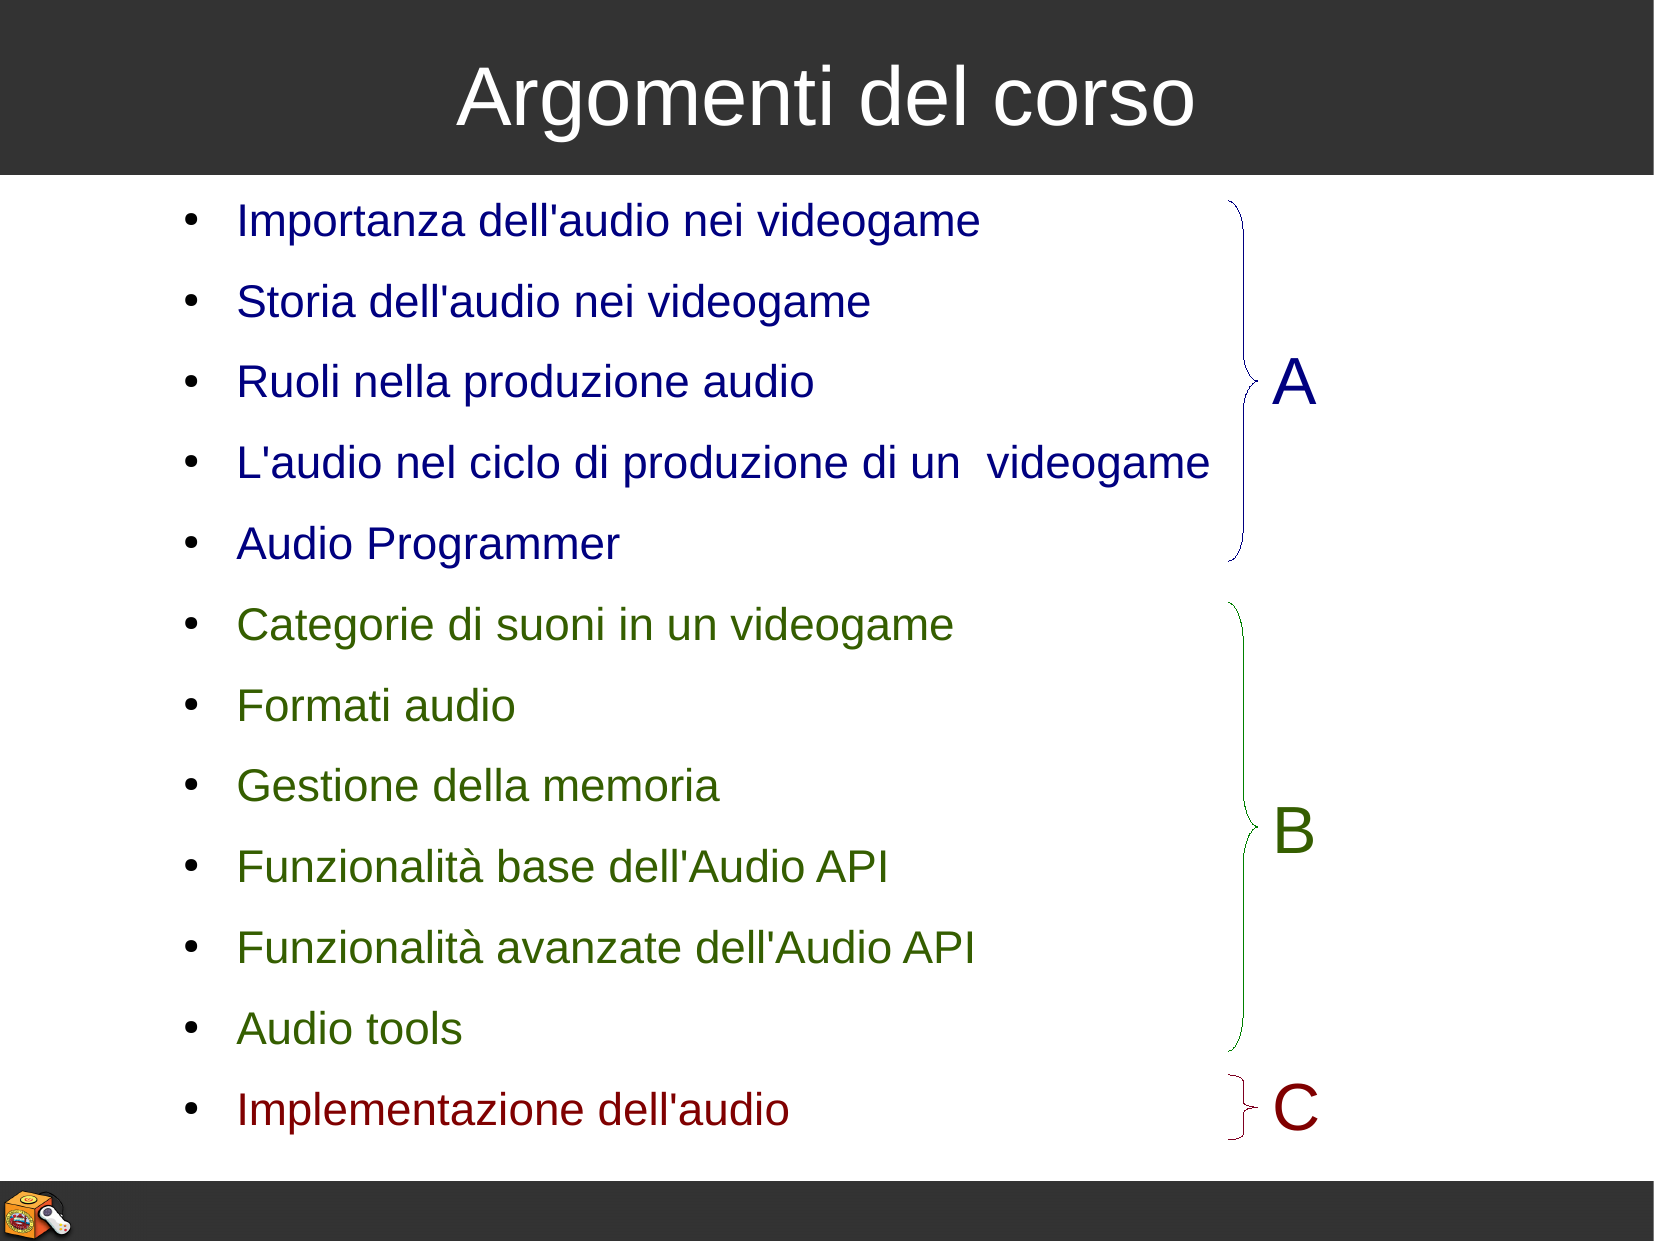

# Argomenti del corso
Importanza dell'audio nei videogame
Storia dell'audio nei videogame
Ruoli nella produzione audio
L'audio nel ciclo di produzione di un videogame
Audio Programmer
Categorie di suoni in un videogame
Formati audio
Gestione della memoria
Funzionalità base dell'Audio API
Funzionalità avanzate dell'Audio API
Audio tools
Implementazione dell'audio
A
B
C